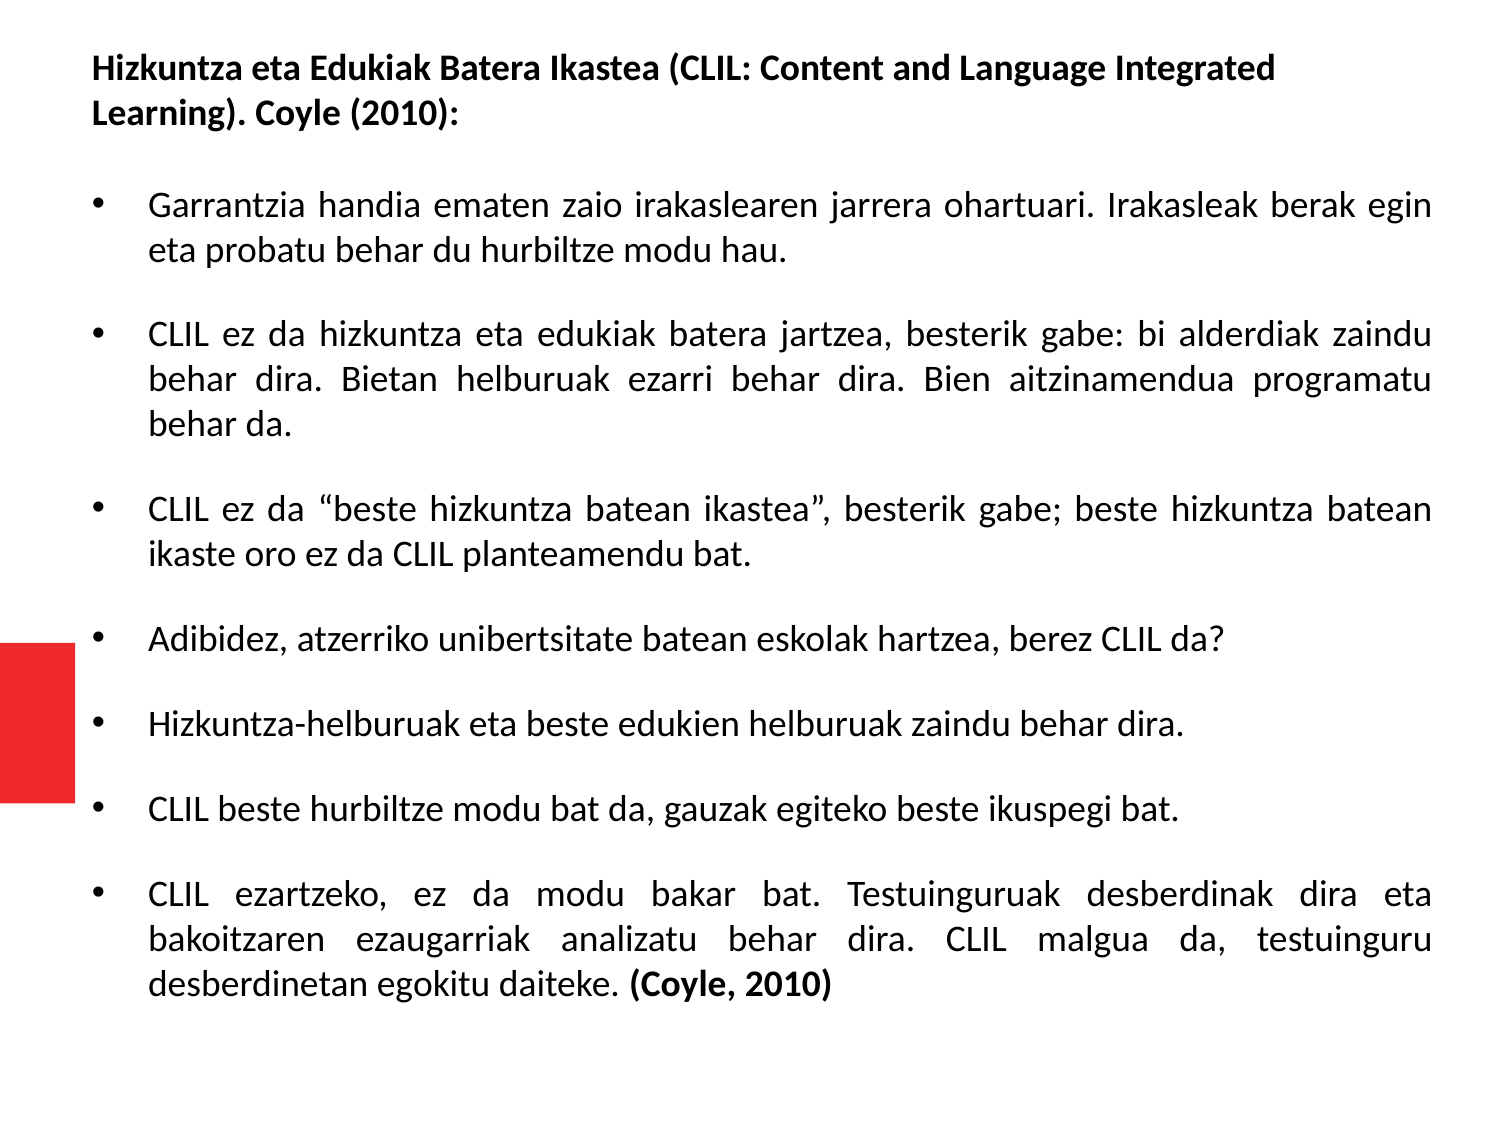

# Hizkuntza eta Edukiak Batera Ikastea (CLIL: Content and Language Integrated Learning). Coyle (2010):
Garrantzia handia ematen zaio irakaslearen jarrera ohartuari. Irakasleak berak egin eta probatu behar du hurbiltze modu hau.
CLIL ez da hizkuntza eta edukiak batera jartzea, besterik gabe: bi alderdiak zaindu behar dira. Bietan helburuak ezarri behar dira. Bien aitzinamendua programatu behar da.
CLIL ez da “beste hizkuntza batean ikastea”, besterik gabe; beste hizkuntza batean ikaste oro ez da CLIL planteamendu bat.
Adibidez, atzerriko unibertsitate batean eskolak hartzea, berez CLIL da?
Hizkuntza-helburuak eta beste edukien helburuak zaindu behar dira.
CLIL beste hurbiltze modu bat da, gauzak egiteko beste ikuspegi bat.
CLIL ezartzeko, ez da modu bakar bat. Testuinguruak desberdinak dira eta bakoitzaren ezaugarriak analizatu behar dira. CLIL malgua da, testuinguru desberdinetan egokitu daiteke. (Coyle, 2010)